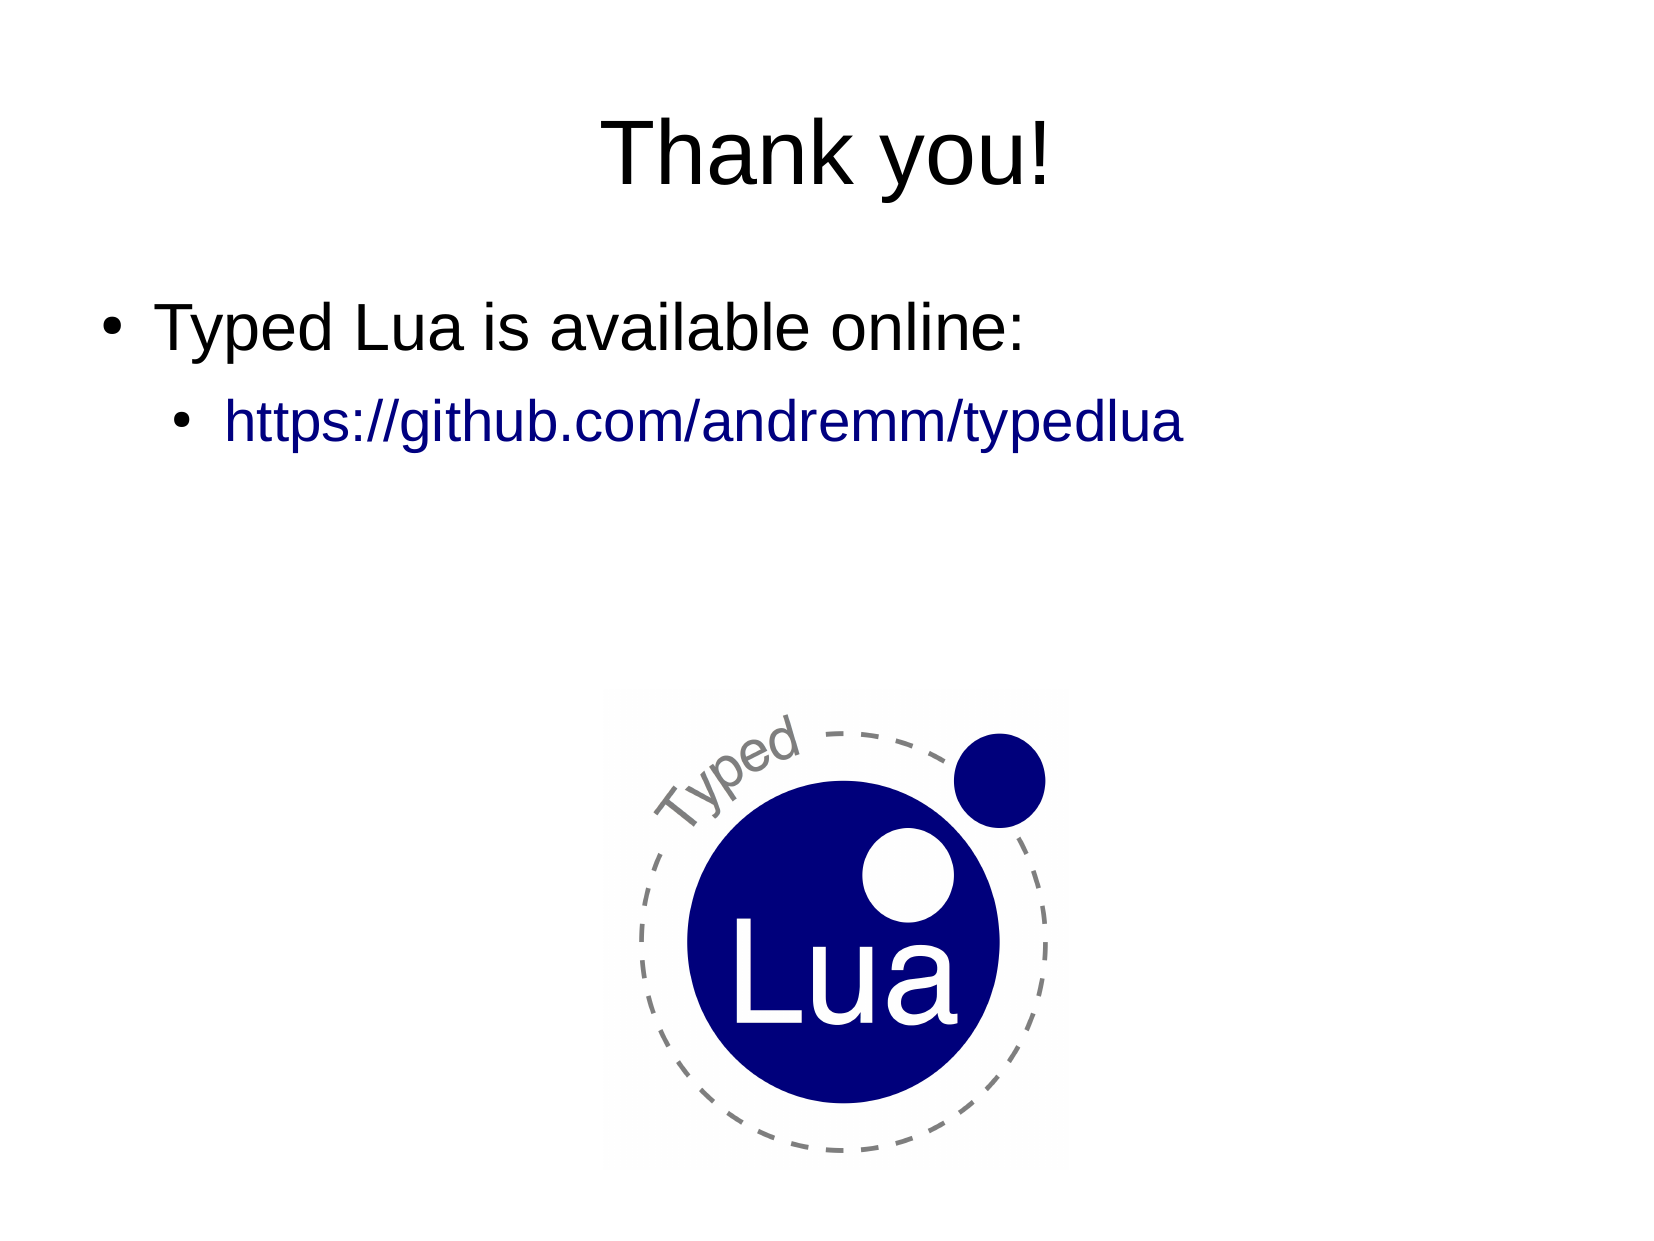

# Thank you!
Typed Lua is available online:
https://github.com/andremm/typedlua